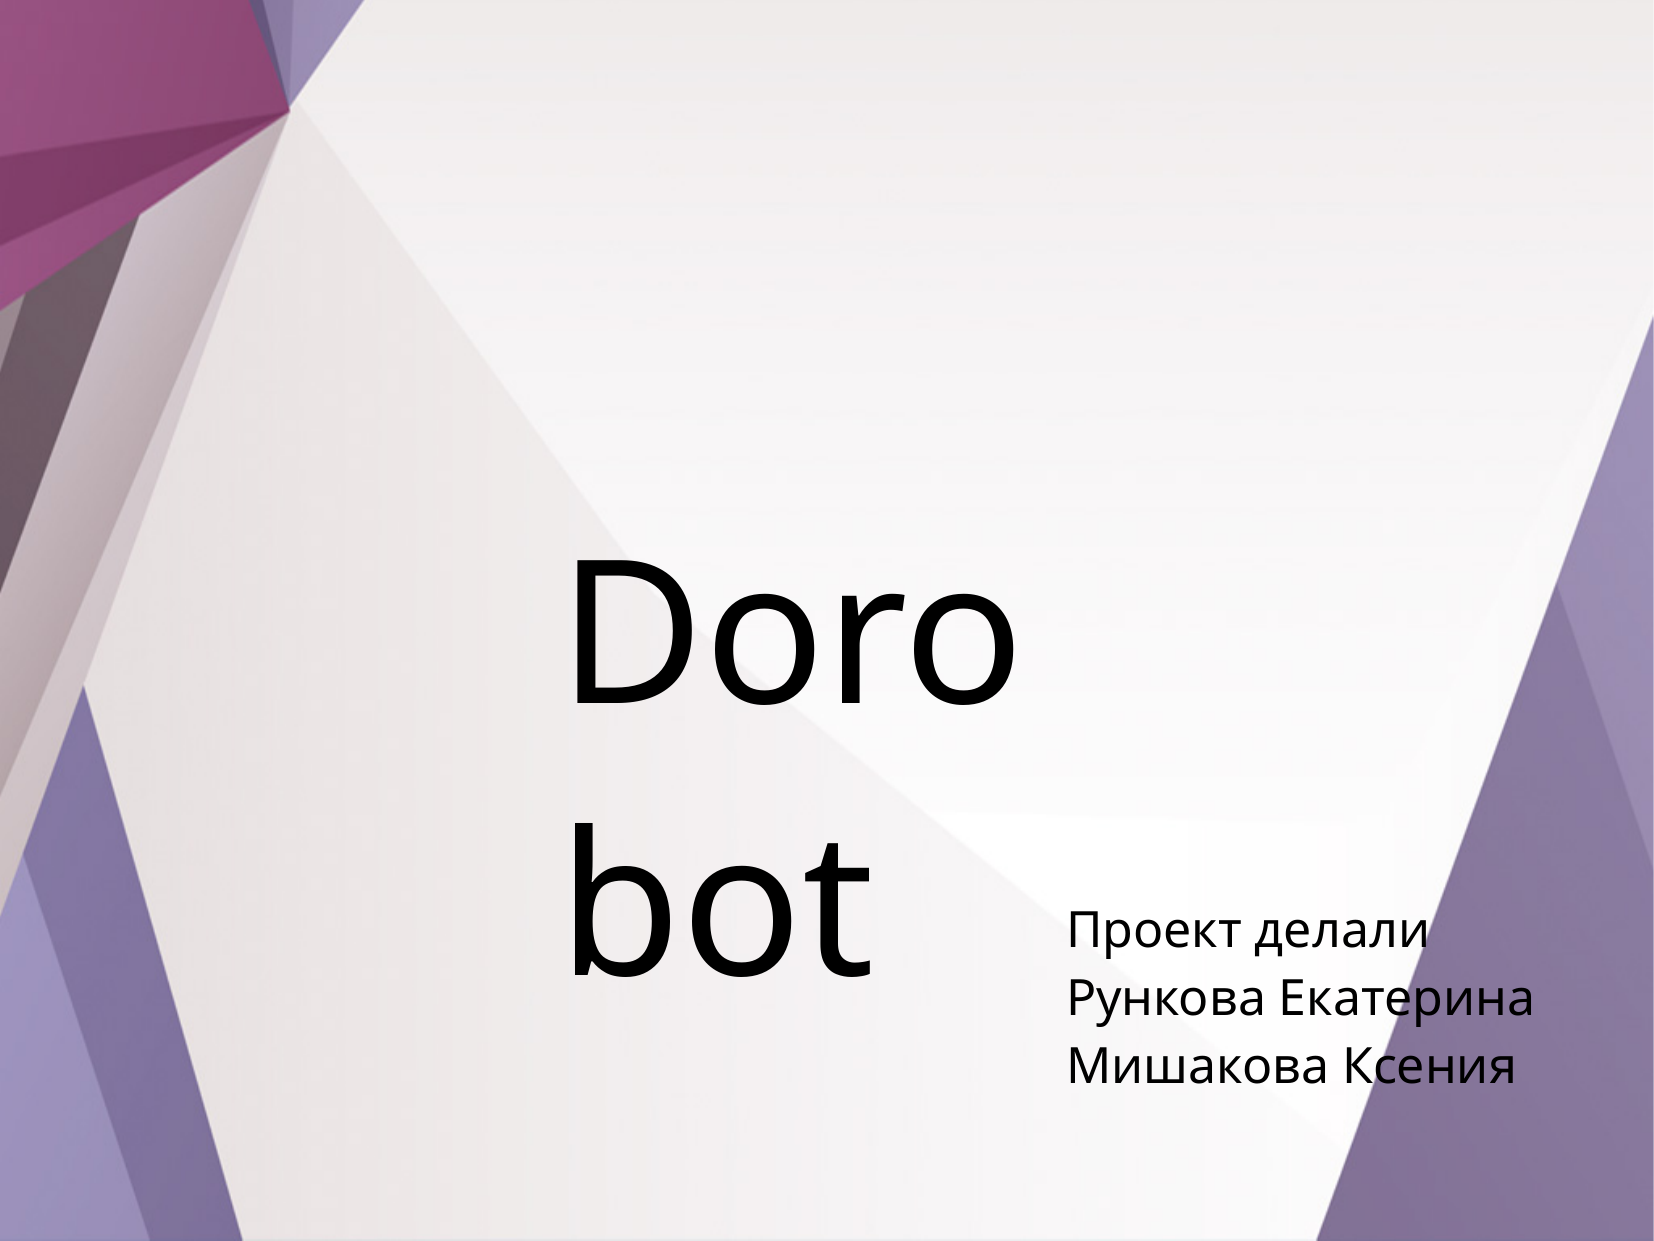

Dorobot
Проект делали
Рункова Екатерина
Мишакова Ксения